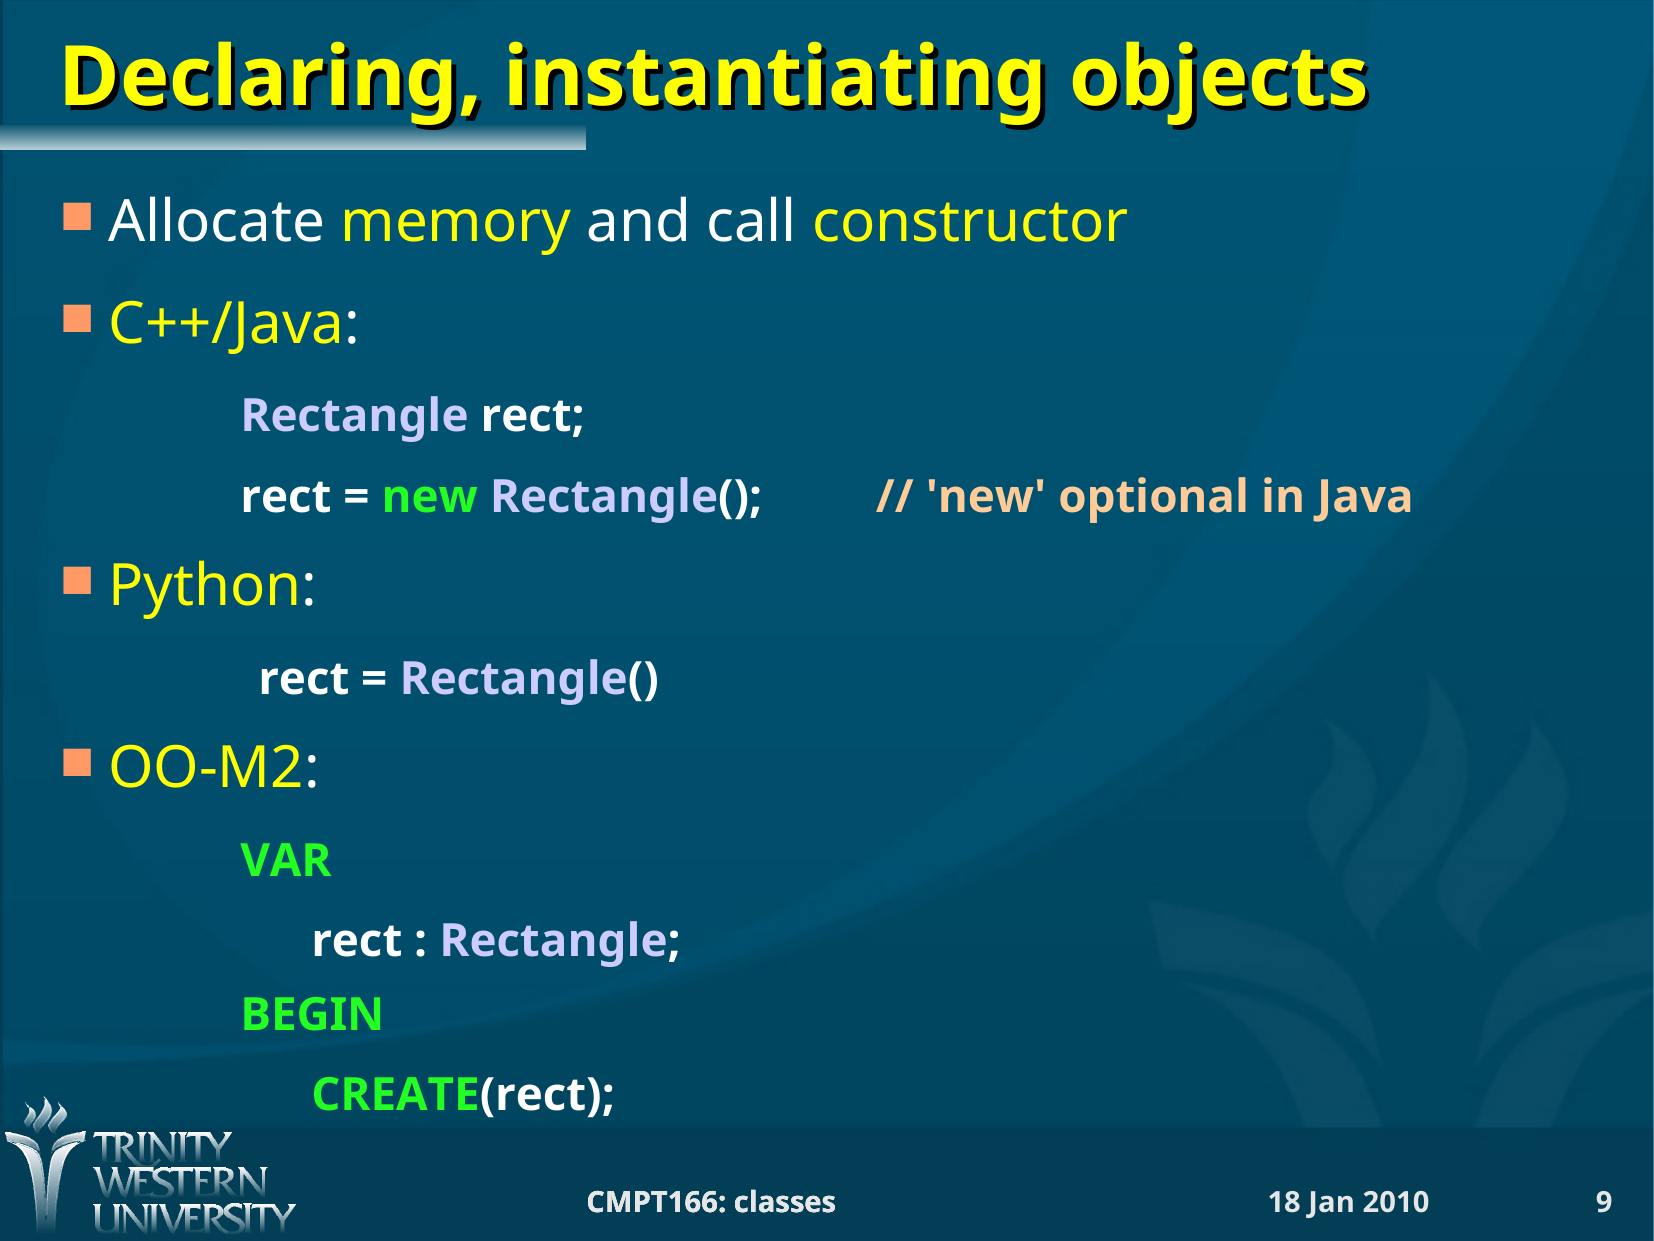

# Declaring, instantiating objects
Allocate memory and call constructor
C++/Java:
Rectangle rect;
rect = new Rectangle();		// 'new' optional in Java
Python:
rect = Rectangle()
OO-M2:
VAR
rect : Rectangle;
BEGIN
CREATE(rect);
CMPT166: classes
18 Jan 2010
9